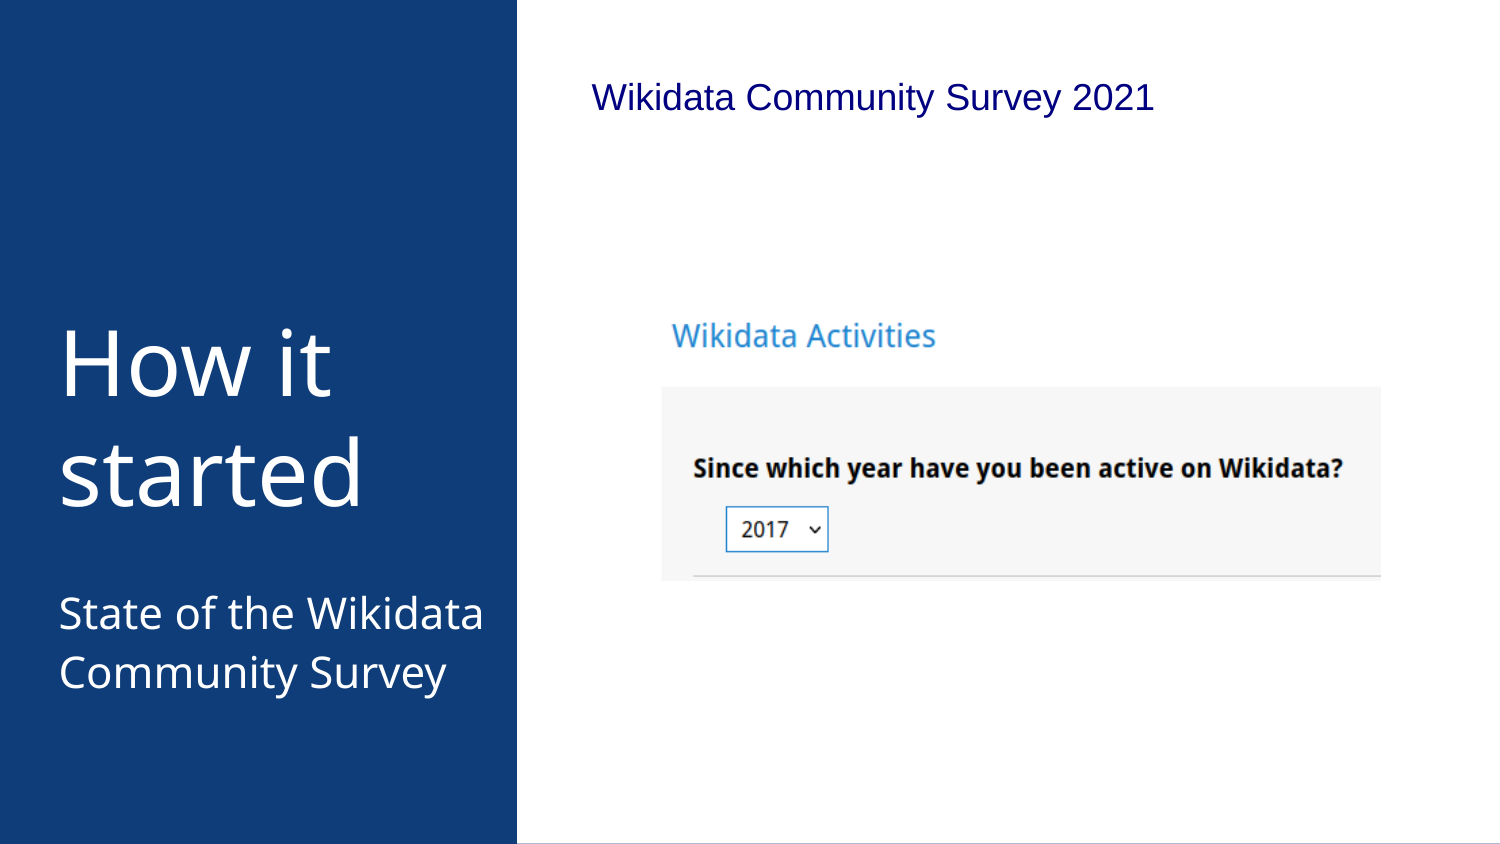

How it started
Wikidata Community Survey 2021
# State of the Wikidata Community Survey